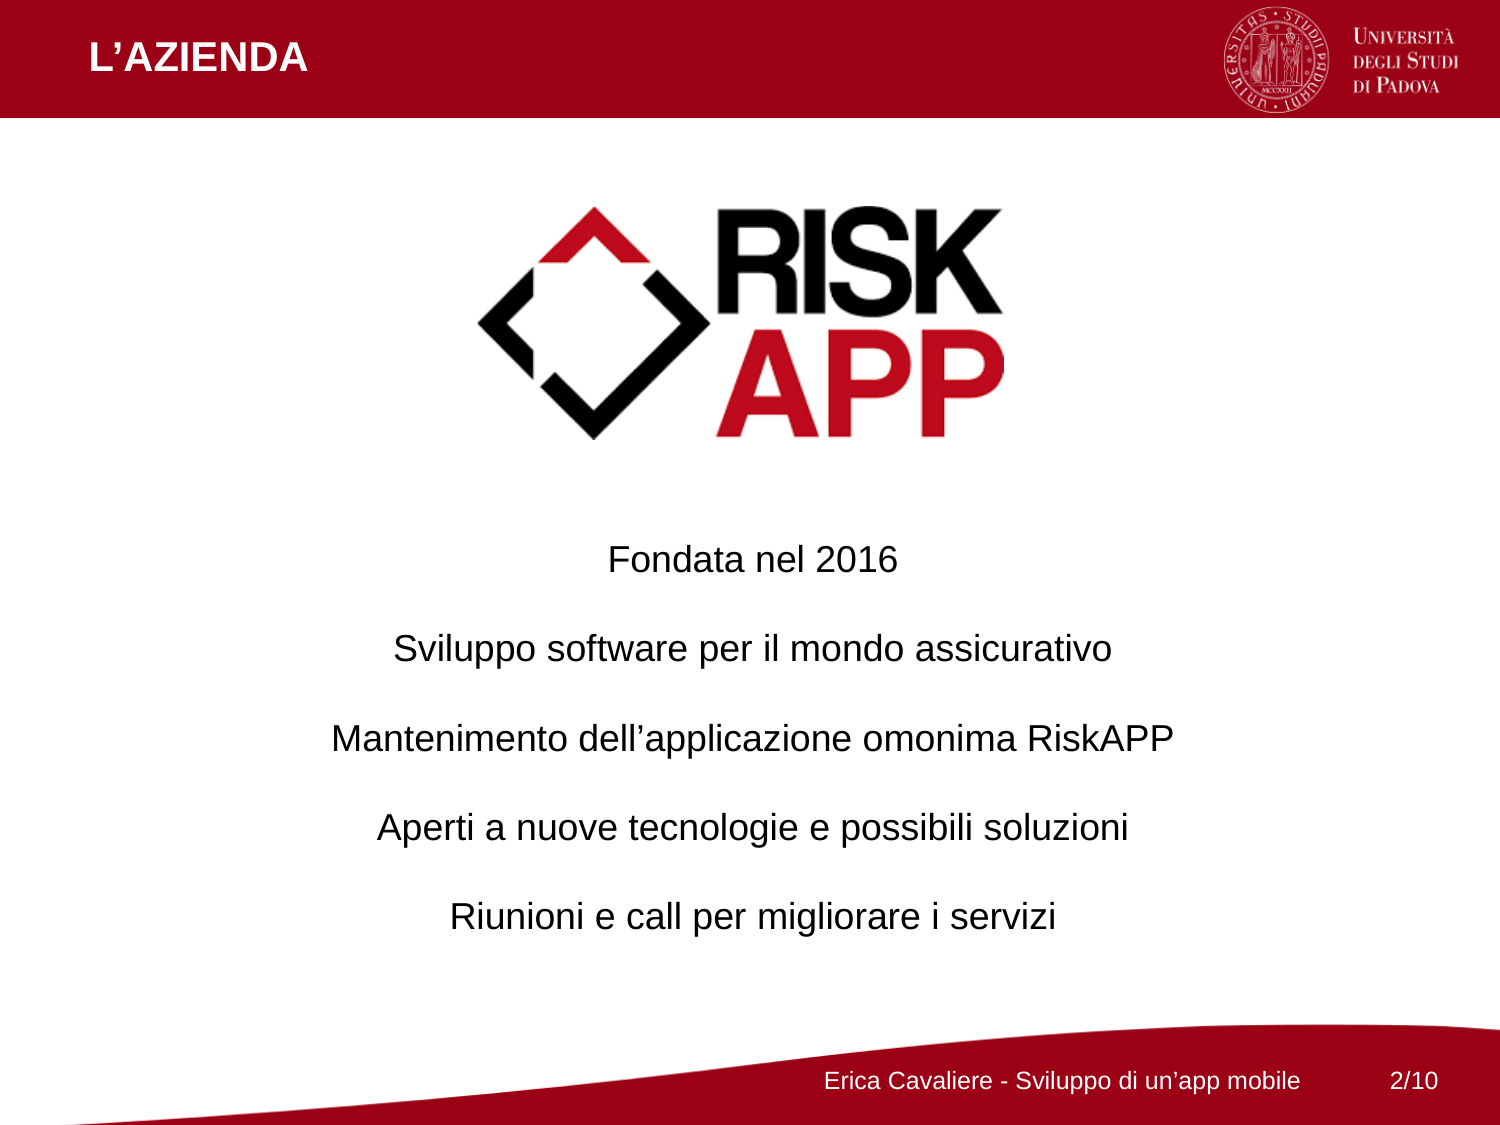

# L’AZIENDA
Fondata nel 2016
Sviluppo software per il mondo assicurativo
Mantenimento dell’applicazione omonima RiskAPP
Aperti a nuove tecnologie e possibili soluzioni
Riunioni e call per migliorare i servizi
Erica Cavaliere - Sviluppo di un’app mobile
2/10